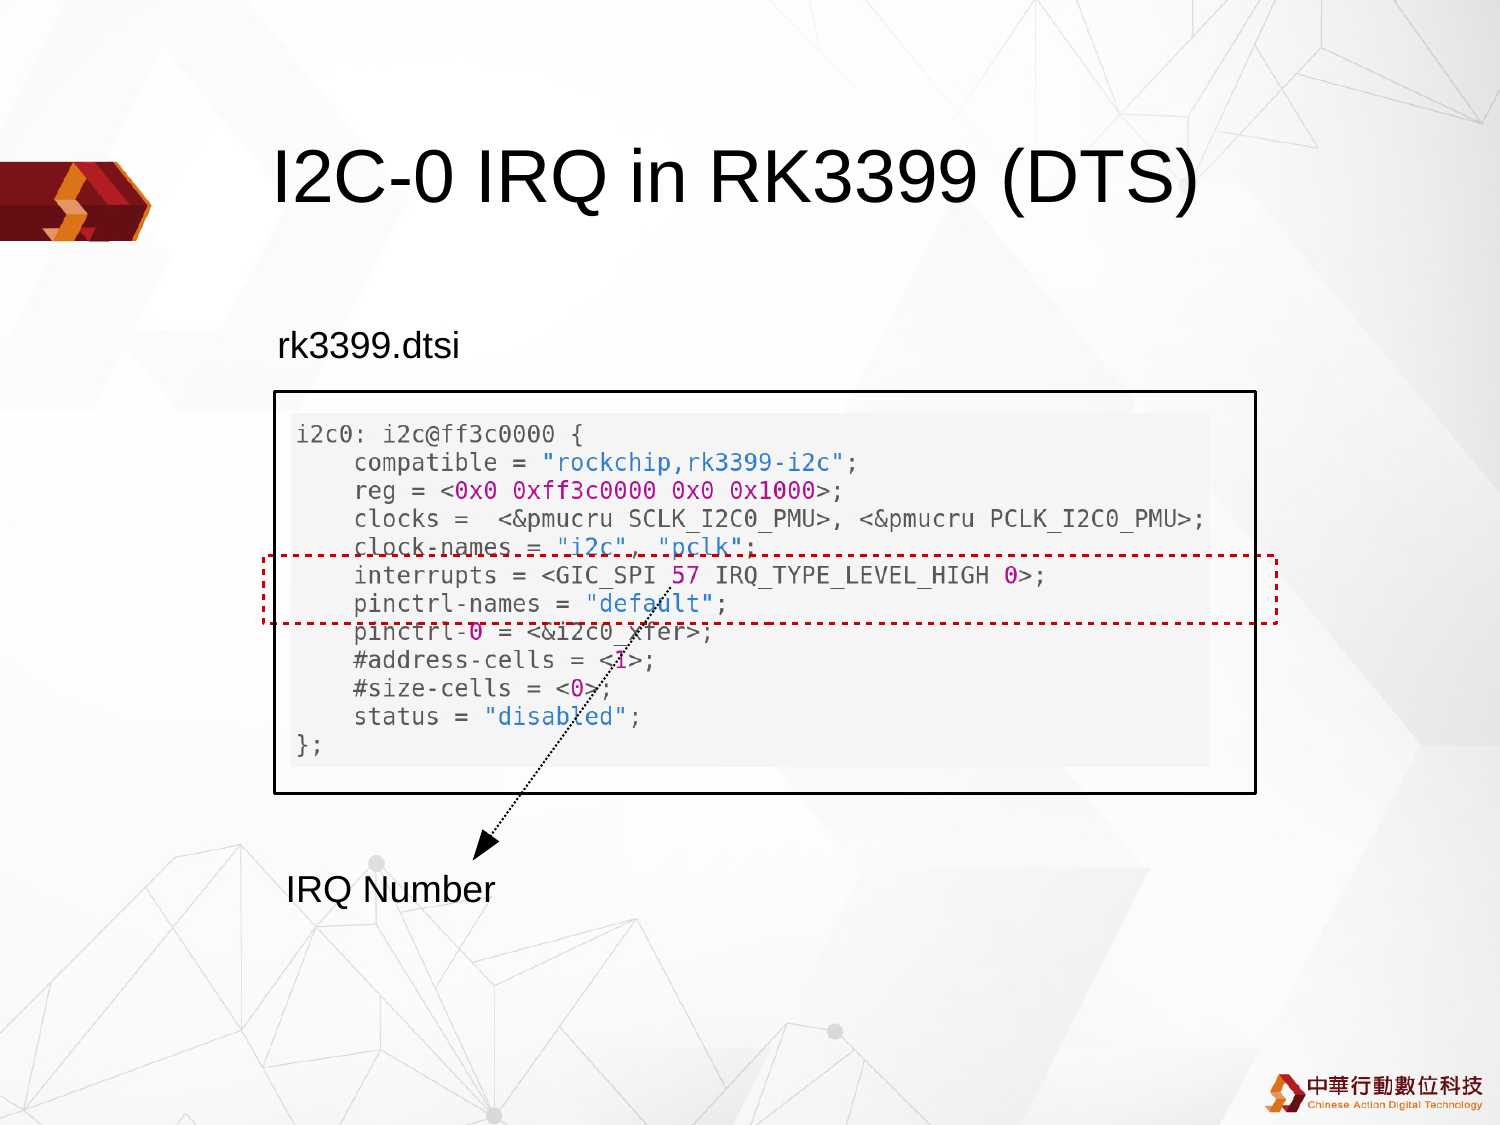

# I2C-0 IRQ in RK3399 (DTS)
rk3399.dtsi
IRQ Number